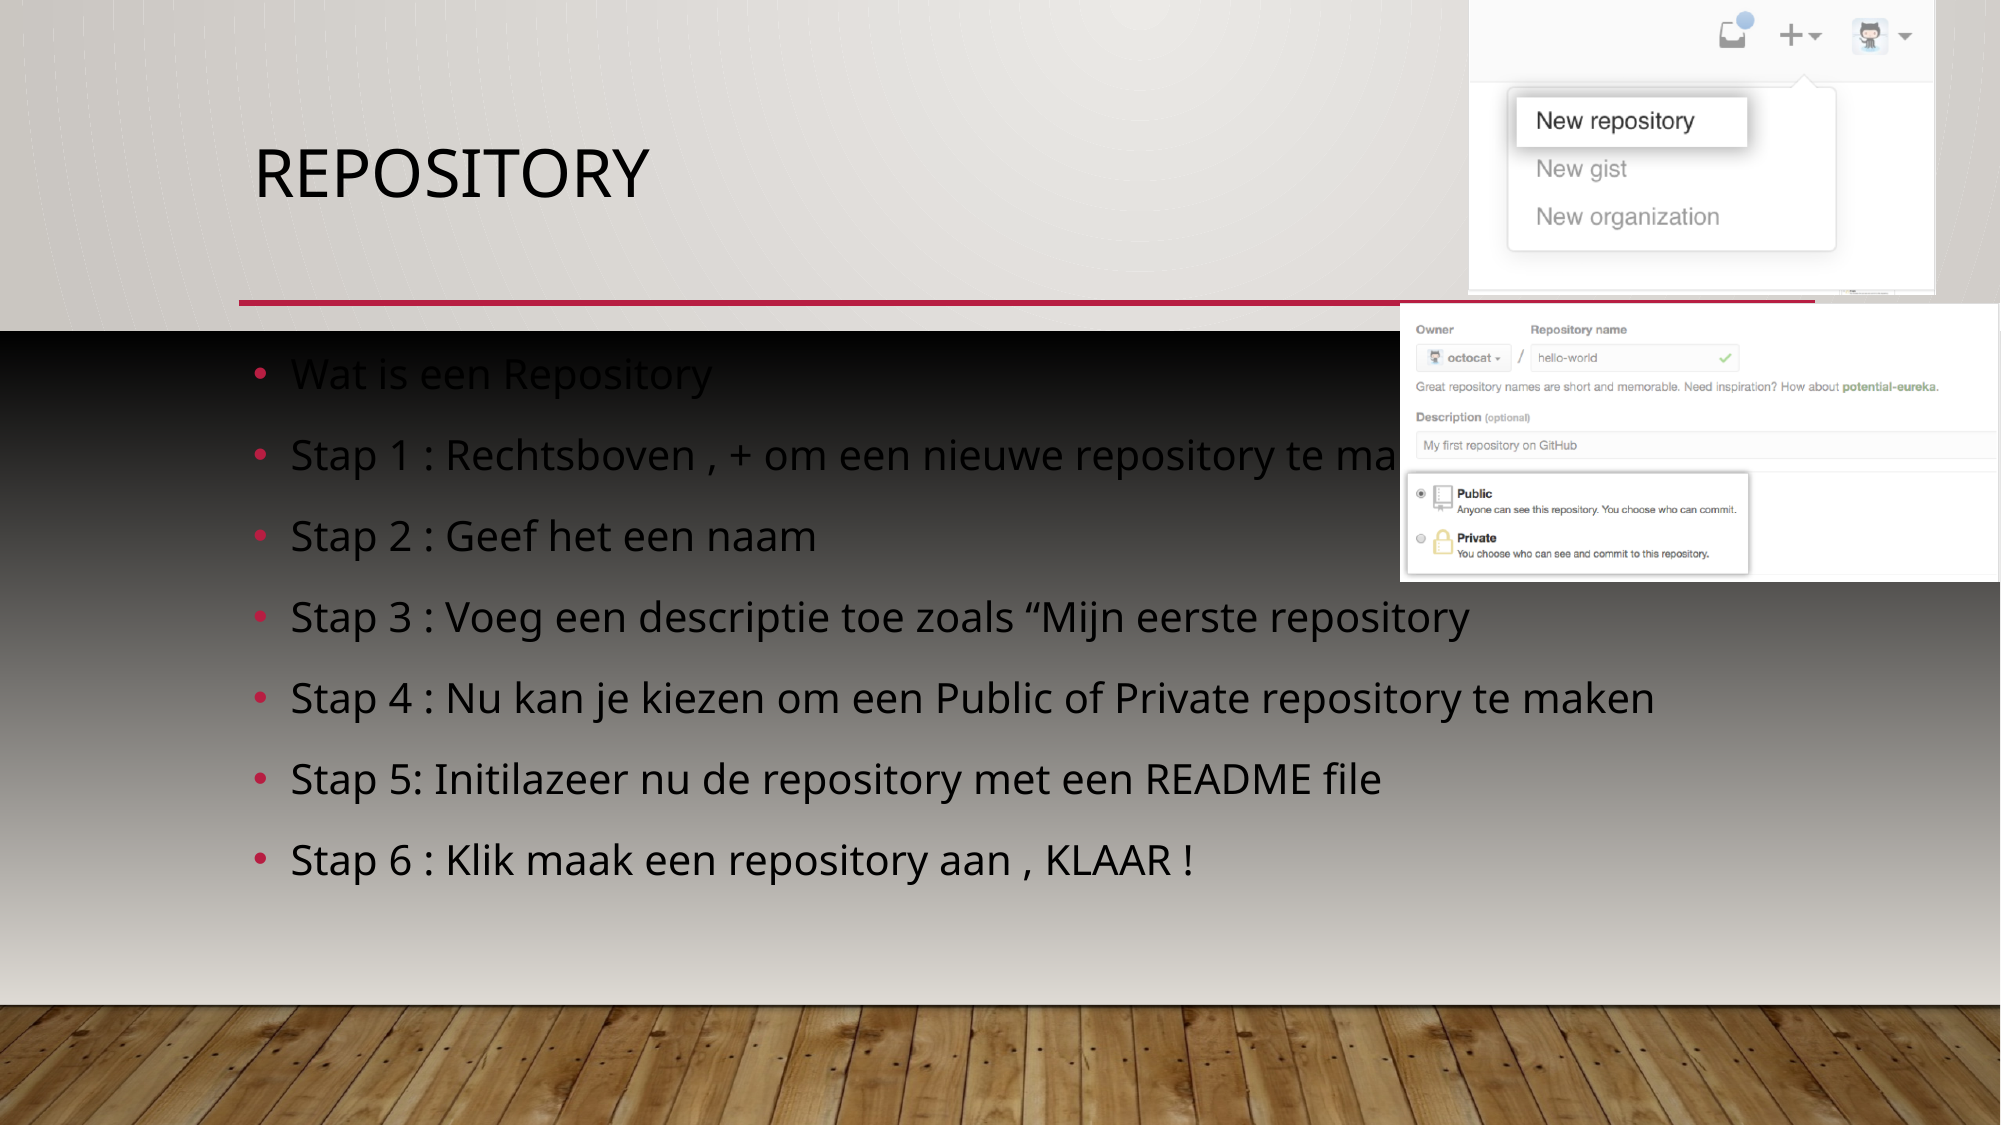

# Repository
Wat is een Repository
Stap 1 : Rechtsboven , + om een nieuwe repository te maken
Stap 2 : Geef het een naam
Stap 3 : Voeg een descriptie toe zoals “Mijn eerste repository
Stap 4 : Nu kan je kiezen om een Public of Private repository te maken
Stap 5: Initilazeer nu de repository met een README file
Stap 6 : Klik maak een repository aan , KLAAR !